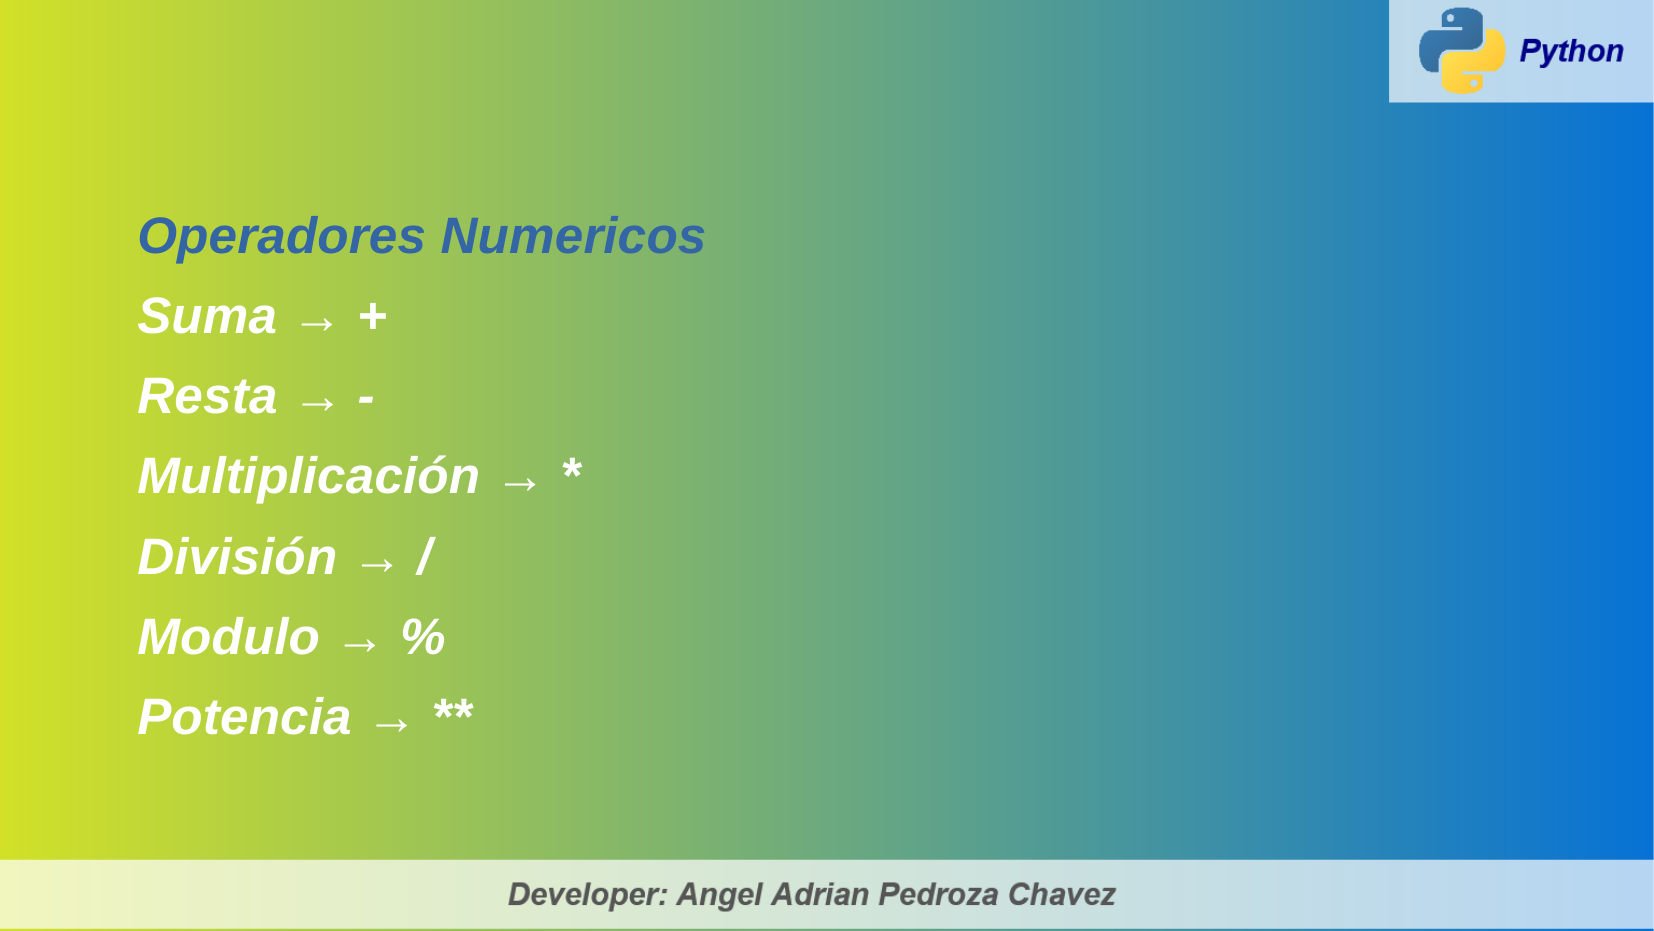

# Operadores Numericos
Suma → +
Resta → -
Multiplicación → *
División → /
Modulo → %
Potencia → **